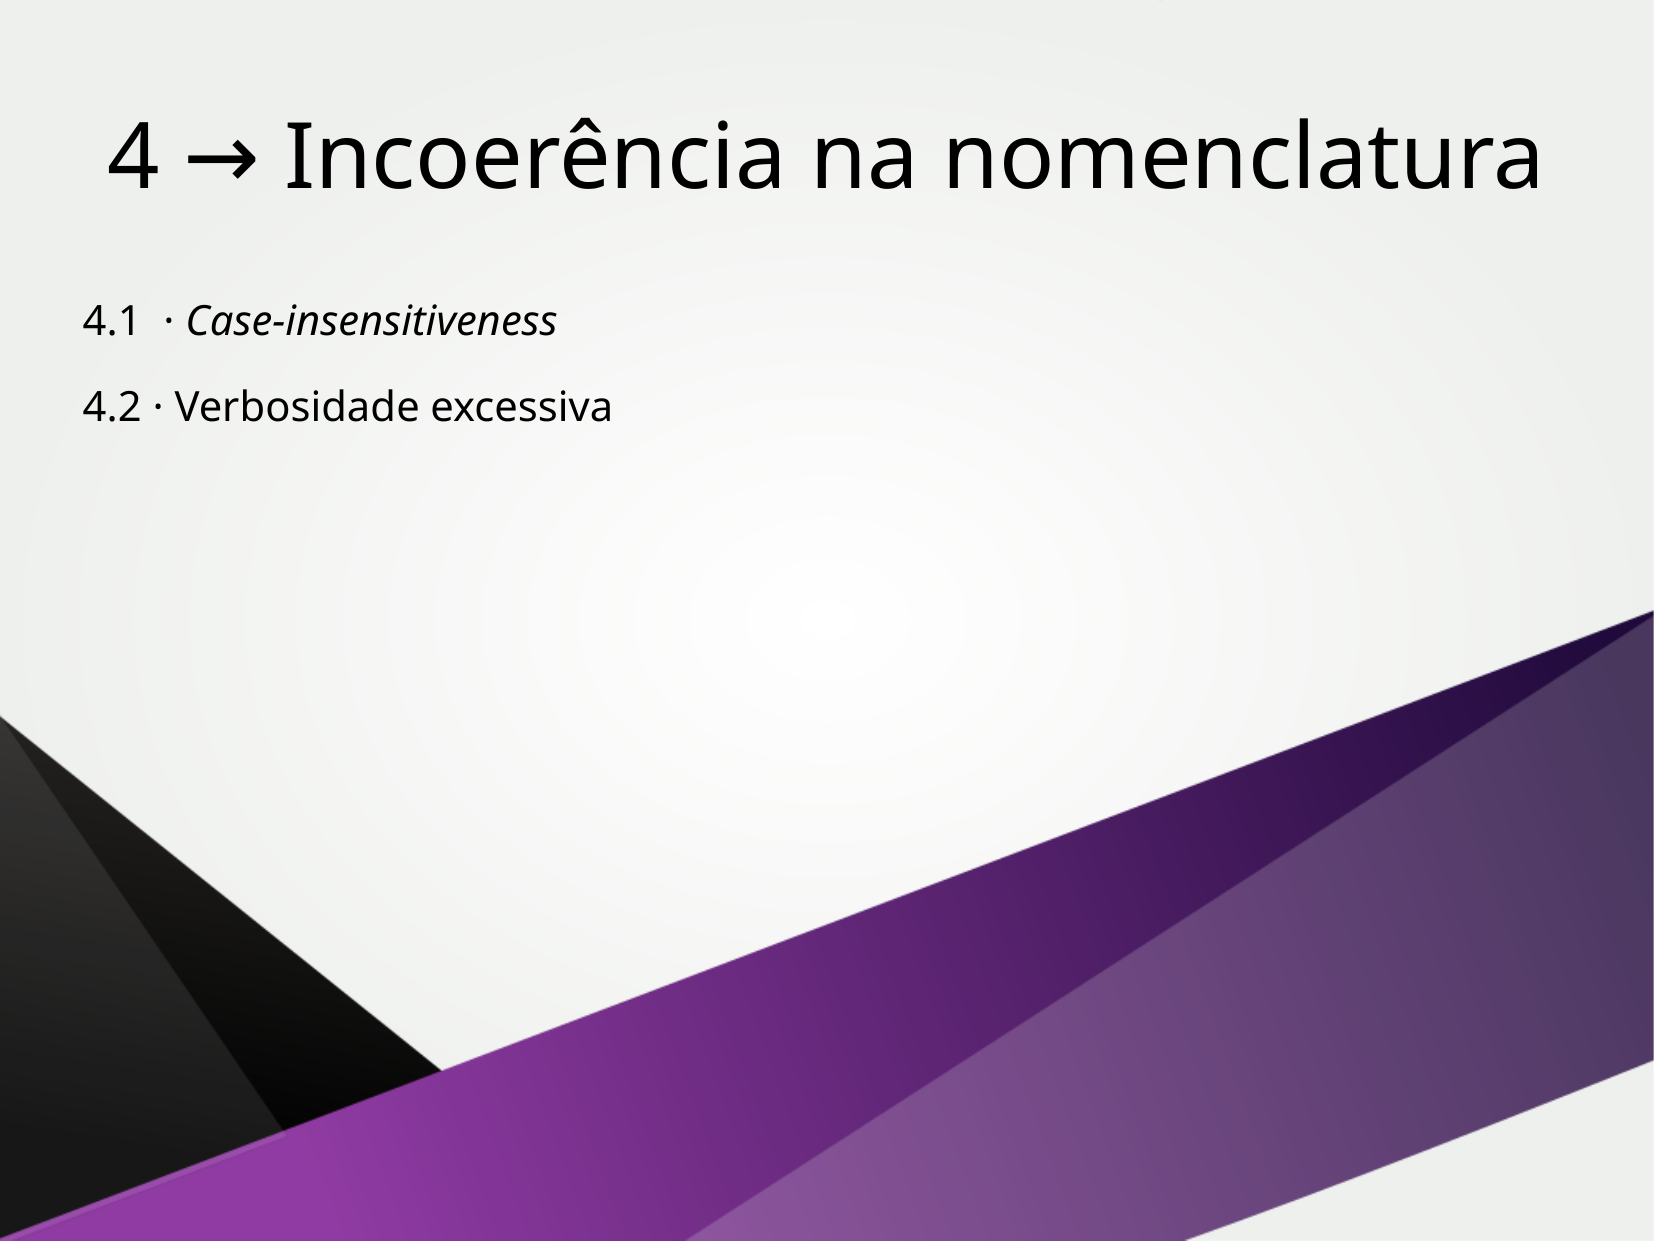

# 4 → Incoerência na nomenclatura
4.1 · Case-insensitiveness
4.2 · Verbosidade excessiva